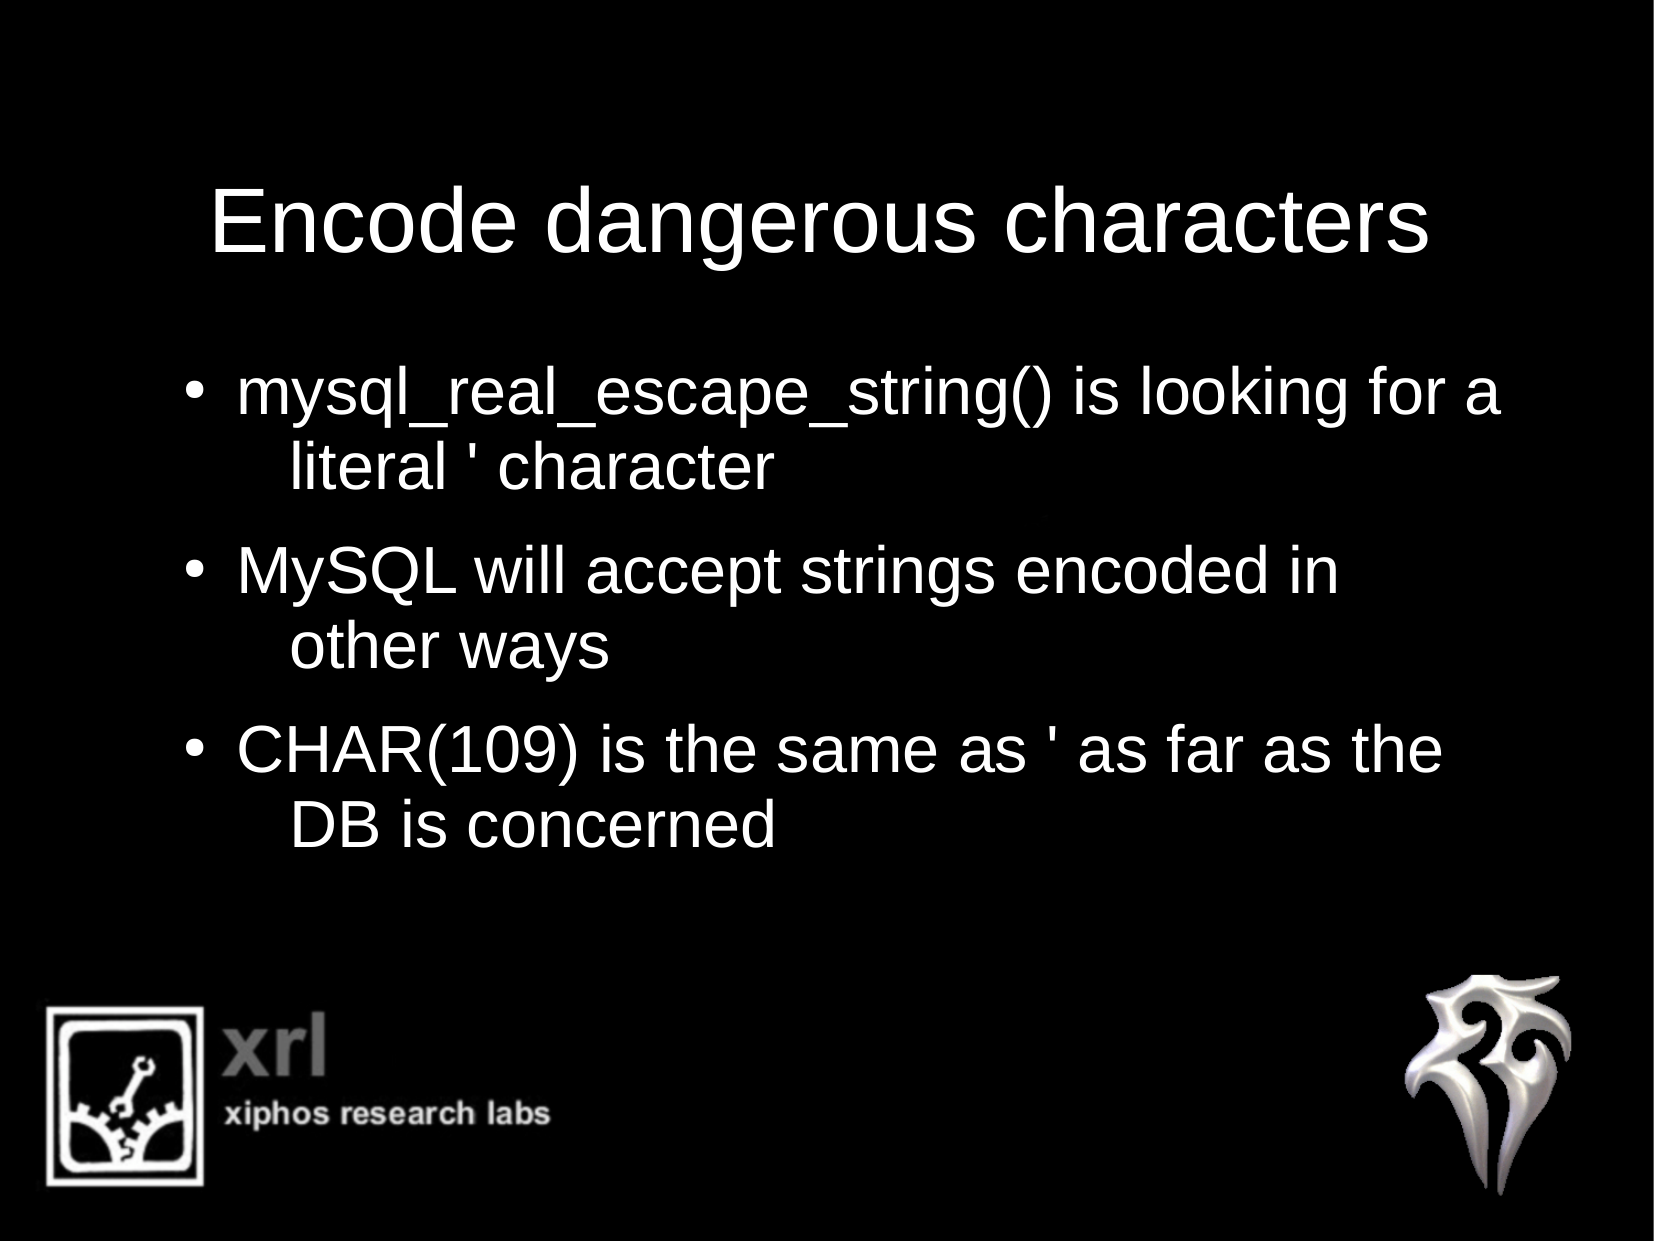

# Encode dangerous characters
mysql_real_escape_string() is looking for a literal ' character
MySQL will accept strings encoded in other ways
CHAR(109) is the same as ' as far as the DB is concerned